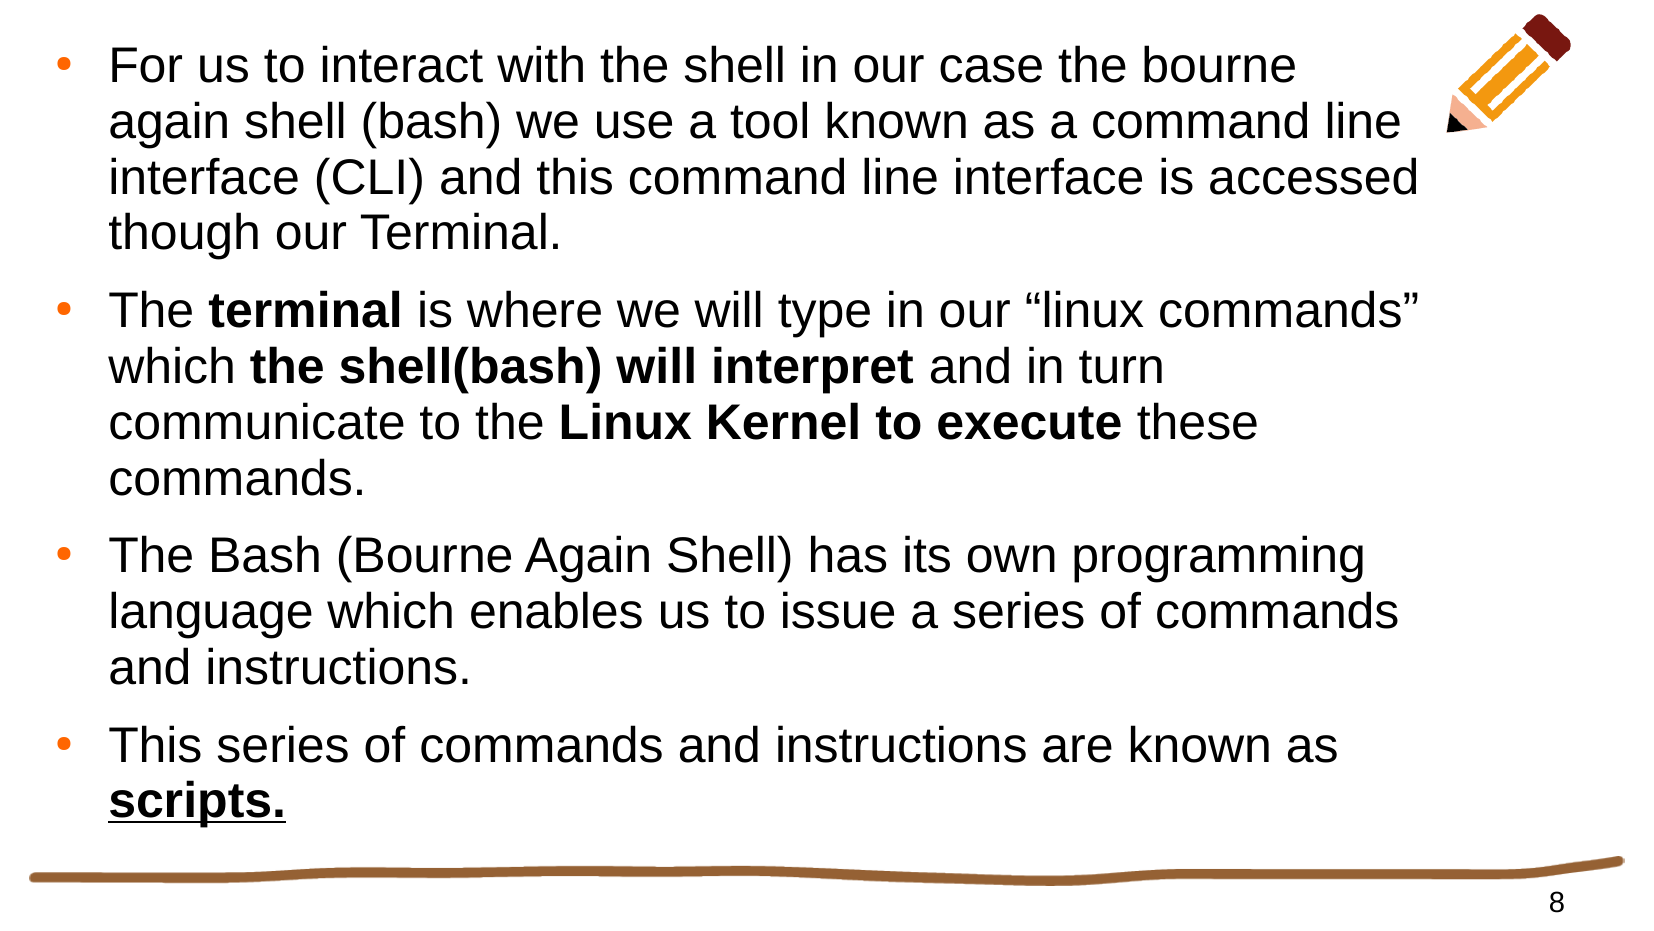

# For us to interact with the shell in our case the bourne again shell (bash) we use a tool known as a command line interface (CLI) and this command line interface is accessed though our Terminal.
The terminal is where we will type in our “linux commands” which the shell(bash) will interpret and in turn communicate to the Linux Kernel to execute these commands.
The Bash (Bourne Again Shell) has its own programming language which enables us to issue a series of commands and instructions.
This series of commands and instructions are known as scripts.
8